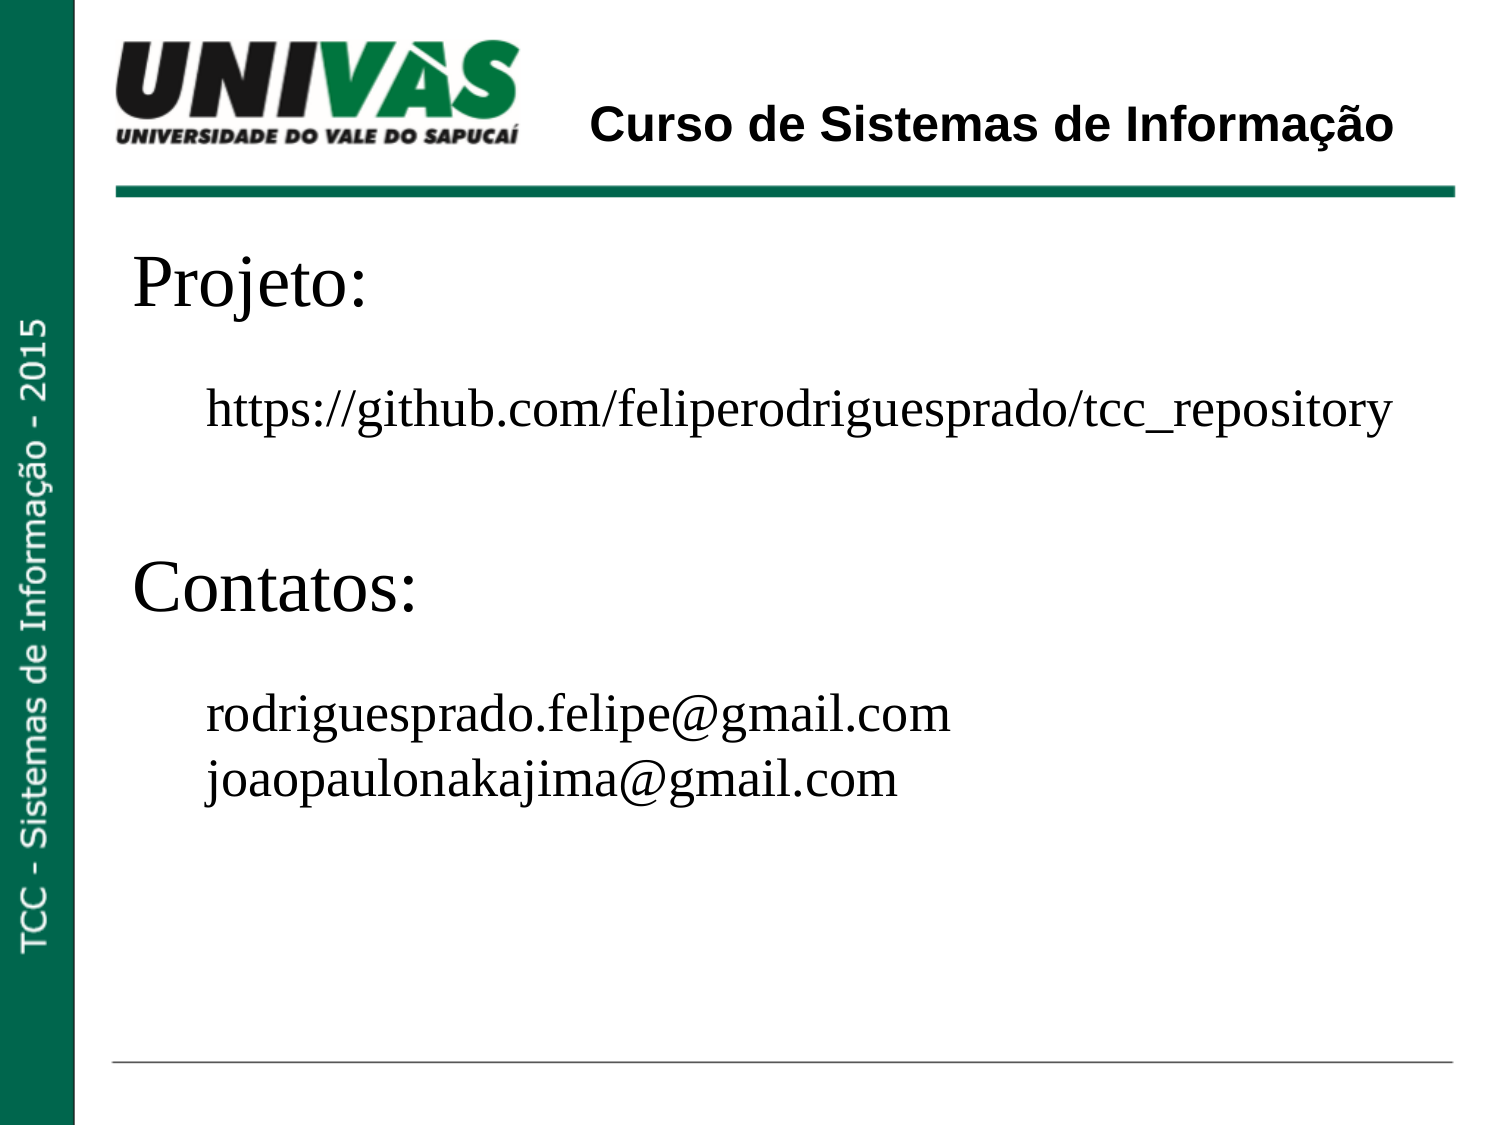

# Curso de Sistemas de Informação
Projeto:
	https://github.com/feliperodriguesprado/tcc_repository
Contatos:
	rodriguesprado.felipe@gmail.com
	joaopaulonakajima@gmail.com